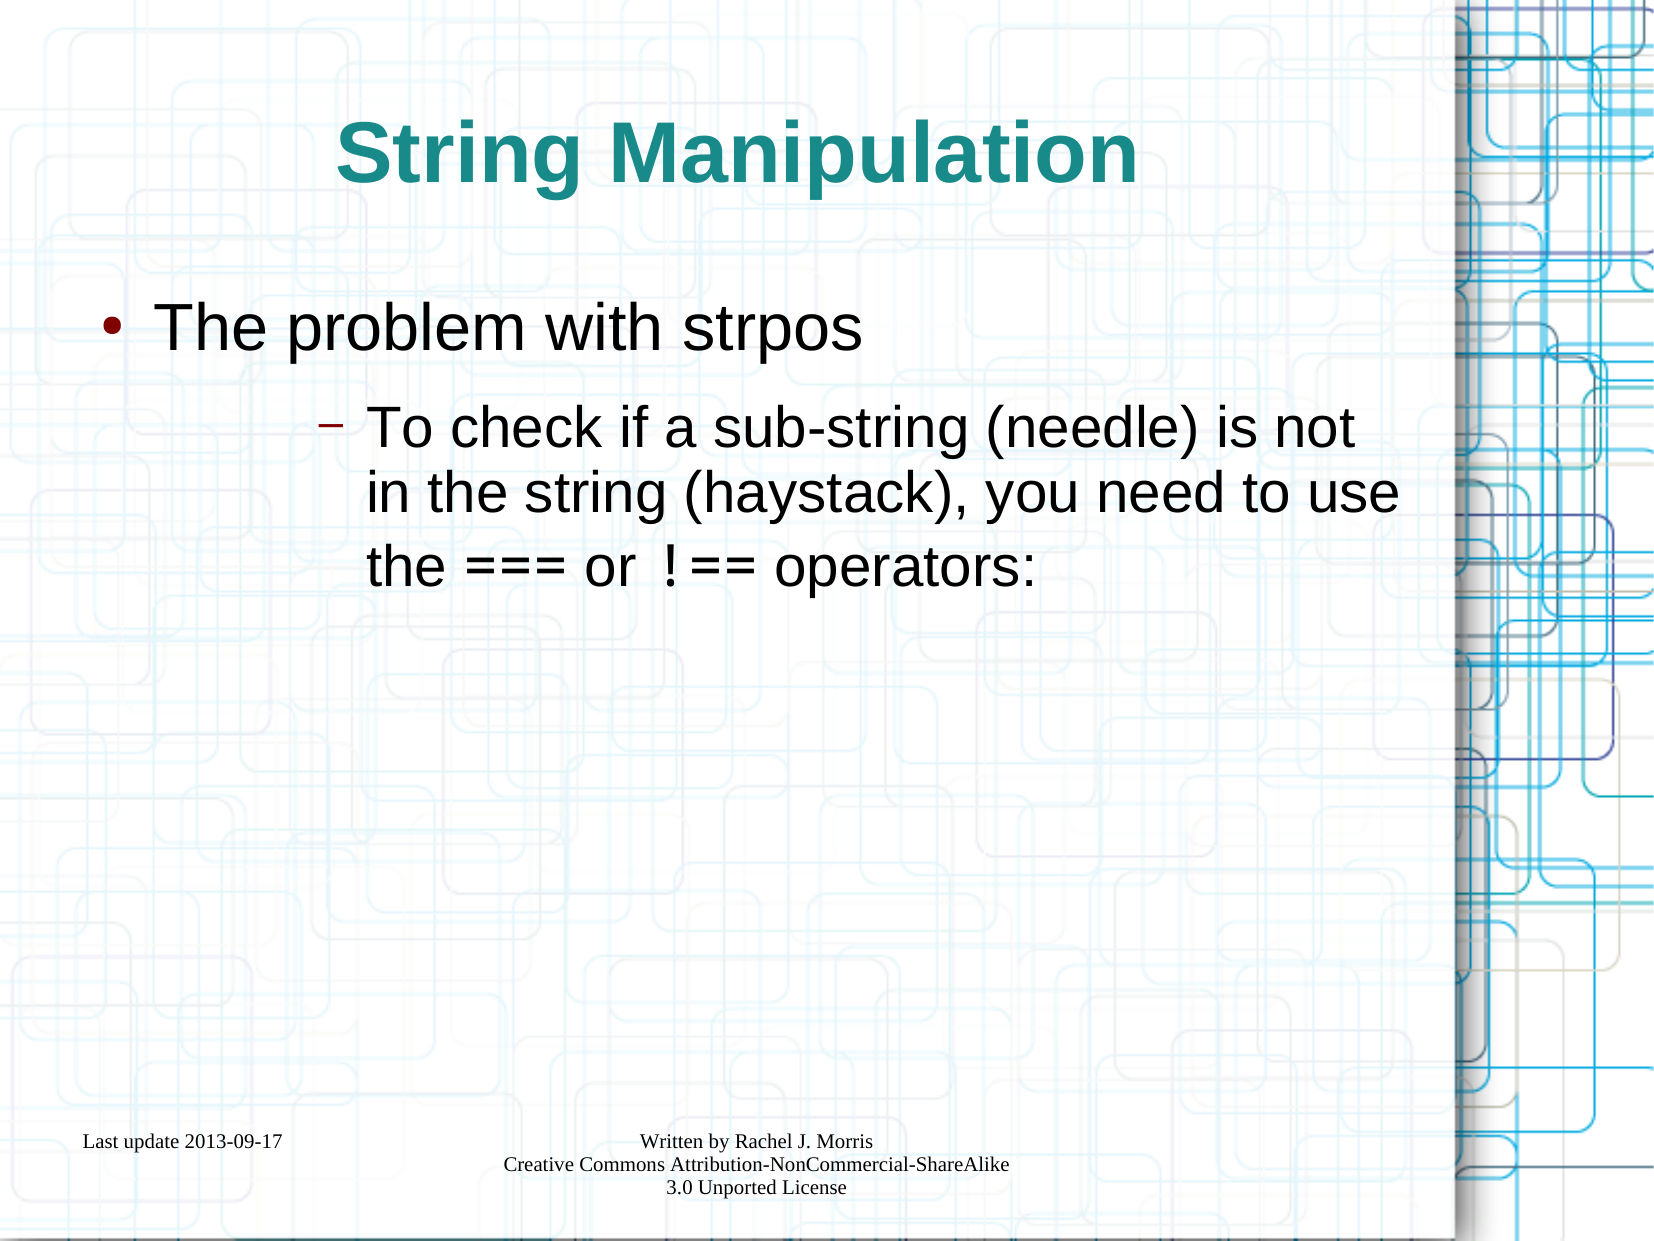

# String Manipulation
The problem with strpos
To check if a sub-string (needle) is not in the string (haystack), you need to use the === or !== operators: